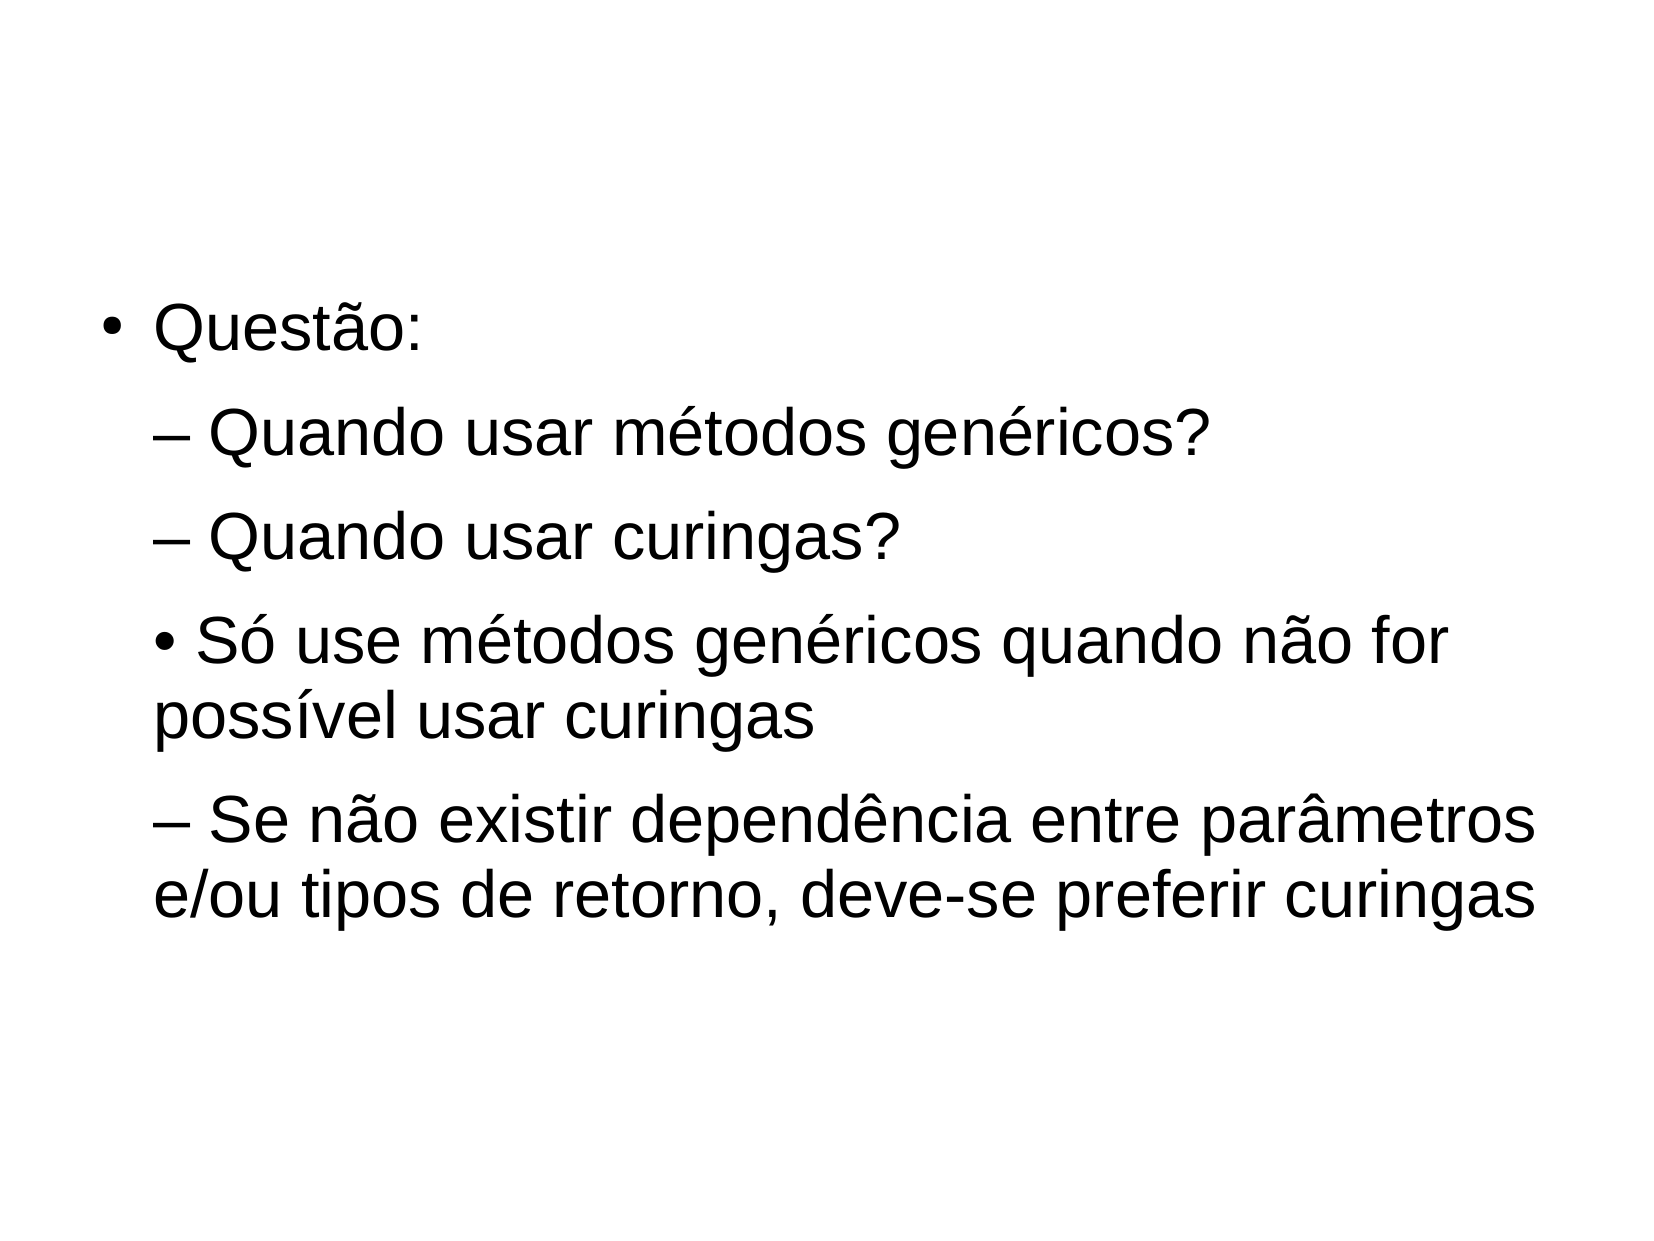

#
Questão:
– Quando usar métodos genéricos?
– Quando usar curingas?
• Só use métodos genéricos quando não for possível usar curingas
– Se não existir dependência entre parâmetros e/ou tipos de retorno, deve-se preferir curingas